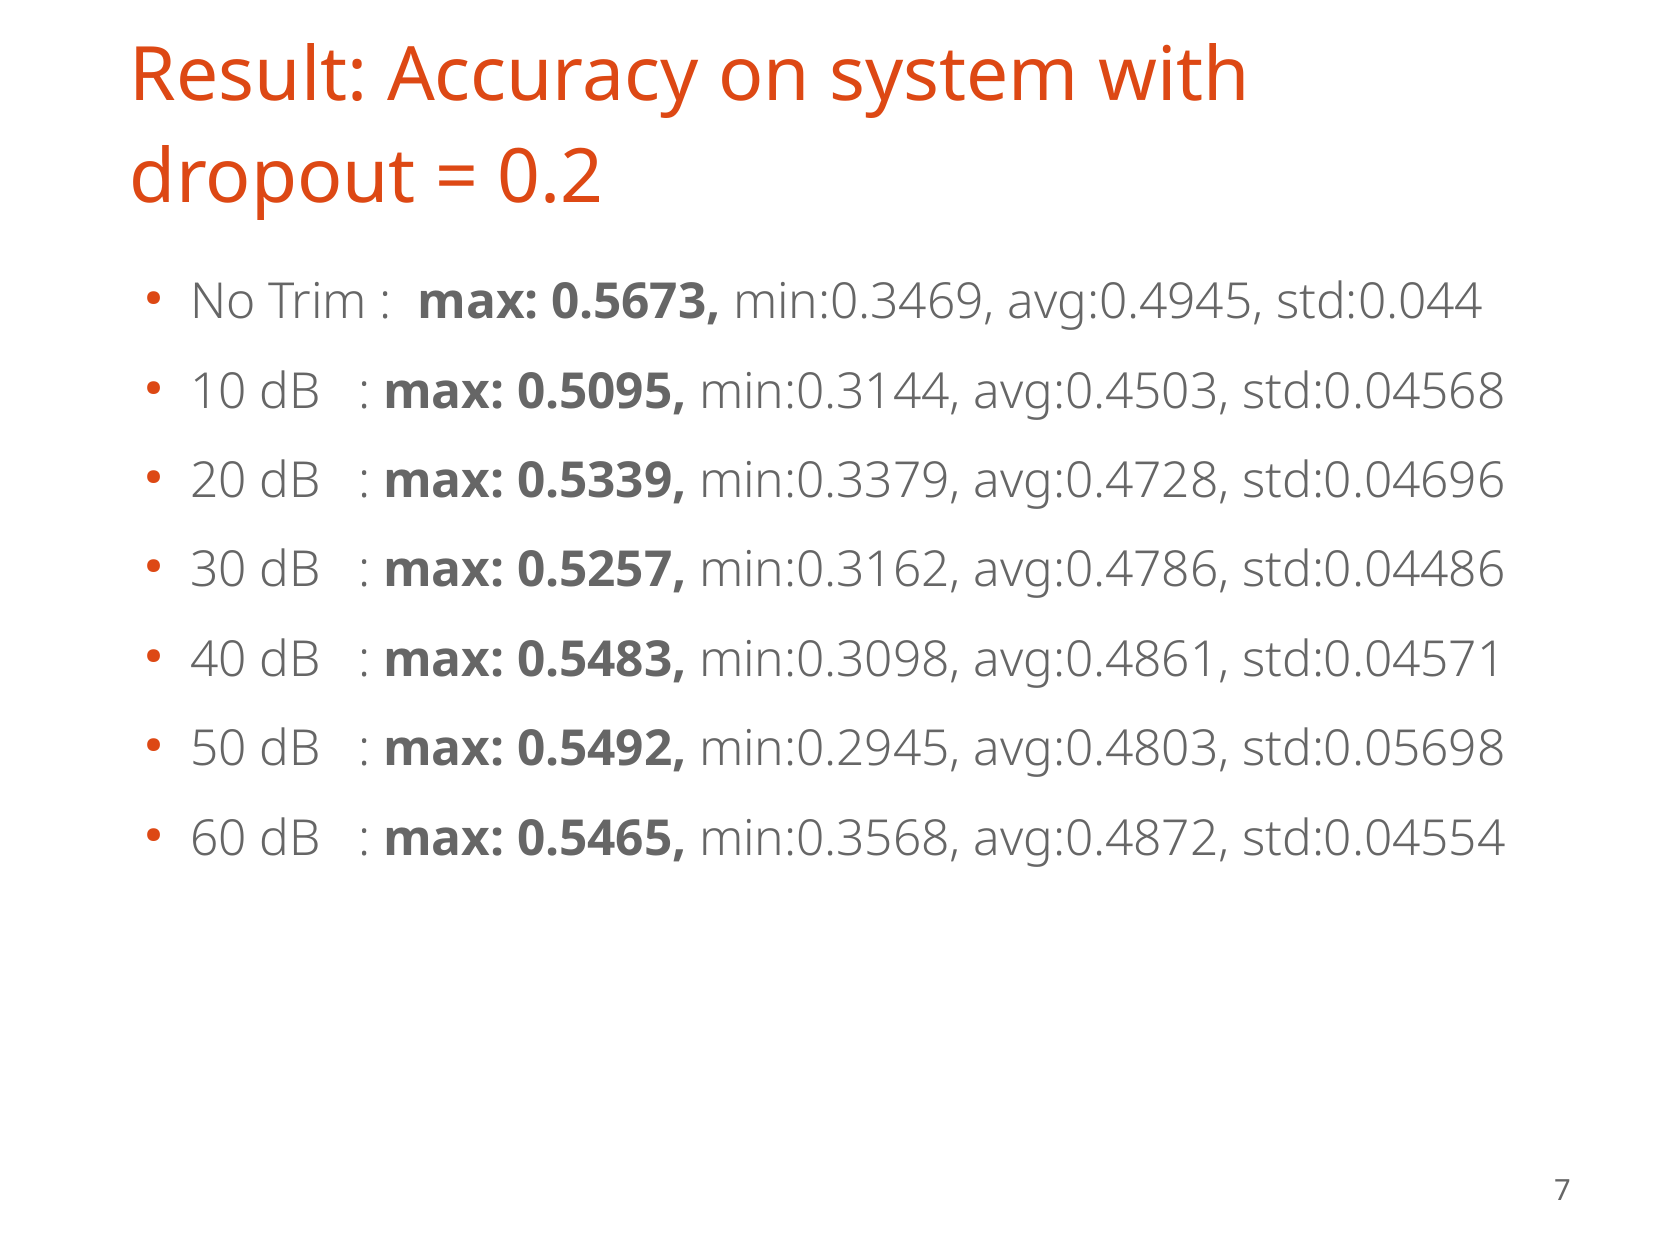

# Result: Accuracy on system with dropout = 0.2
No Trim : max: 0.5673, min:0.3469, avg:0.4945, std:0.044
10 dB : max: 0.5095, min:0.3144, avg:0.4503, std:0.04568
20 dB : max: 0.5339, min:0.3379, avg:0.4728, std:0.04696
30 dB : max: 0.5257, min:0.3162, avg:0.4786, std:0.04486
40 dB : max: 0.5483, min:0.3098, avg:0.4861, std:0.04571
50 dB : max: 0.5492, min:0.2945, avg:0.4803, std:0.05698
60 dB : max: 0.5465, min:0.3568, avg:0.4872, std:0.04554
7